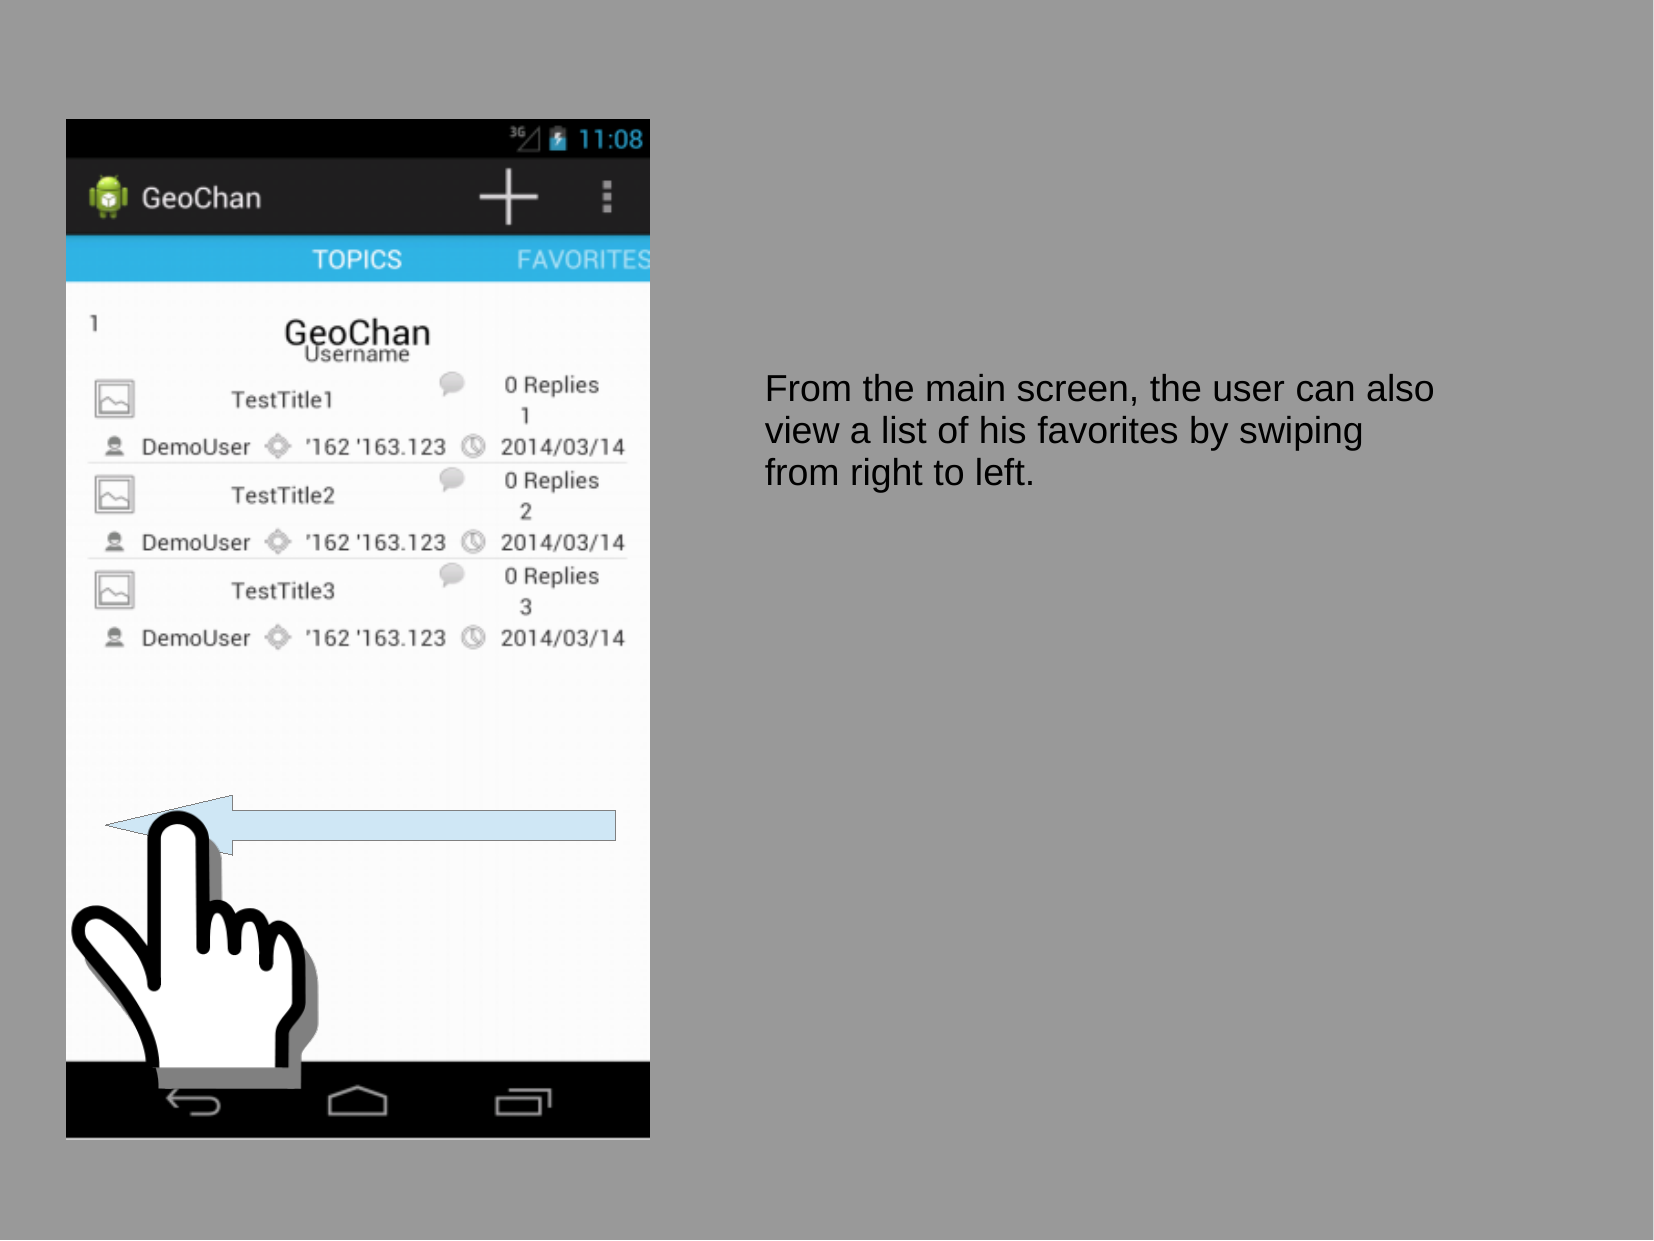

From the main screen, the user can also view a list of his favorites by swiping from right to left.